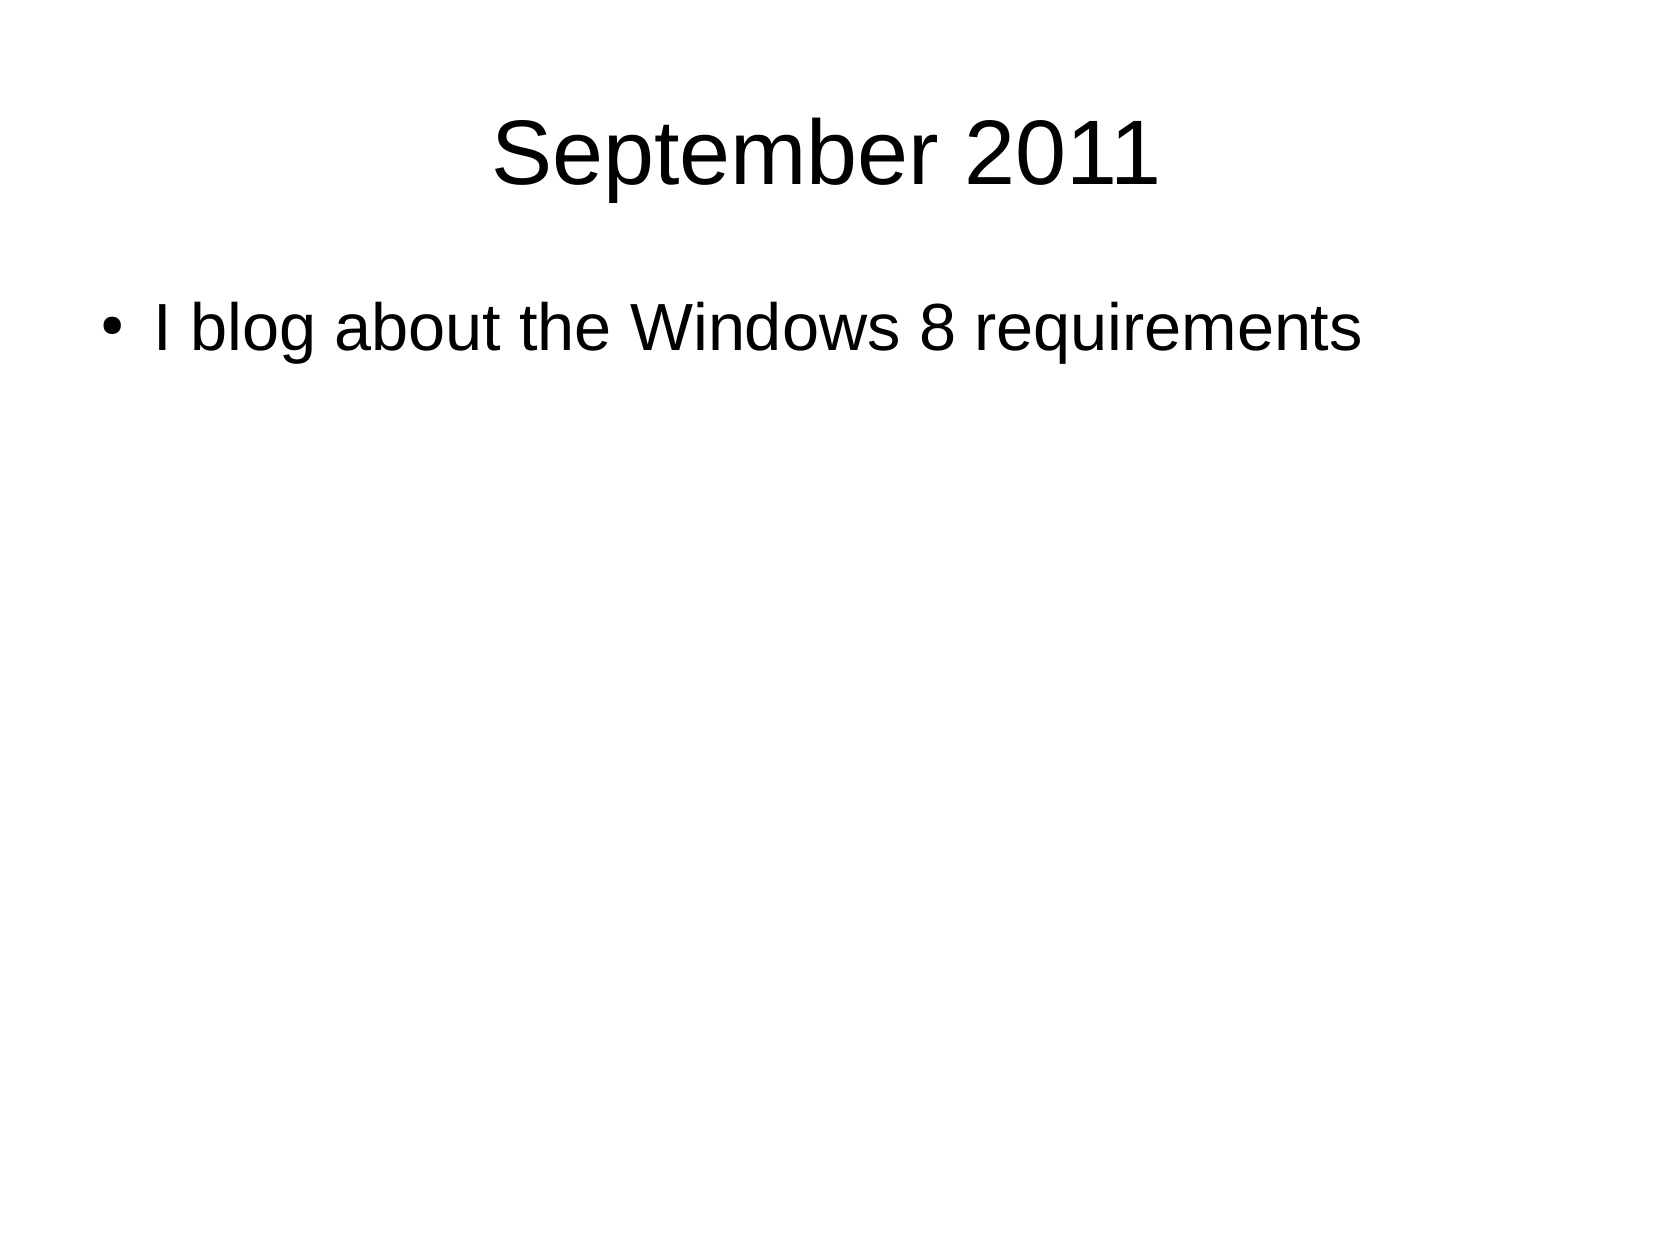

# September 2011
I blog about the Windows 8 requirements